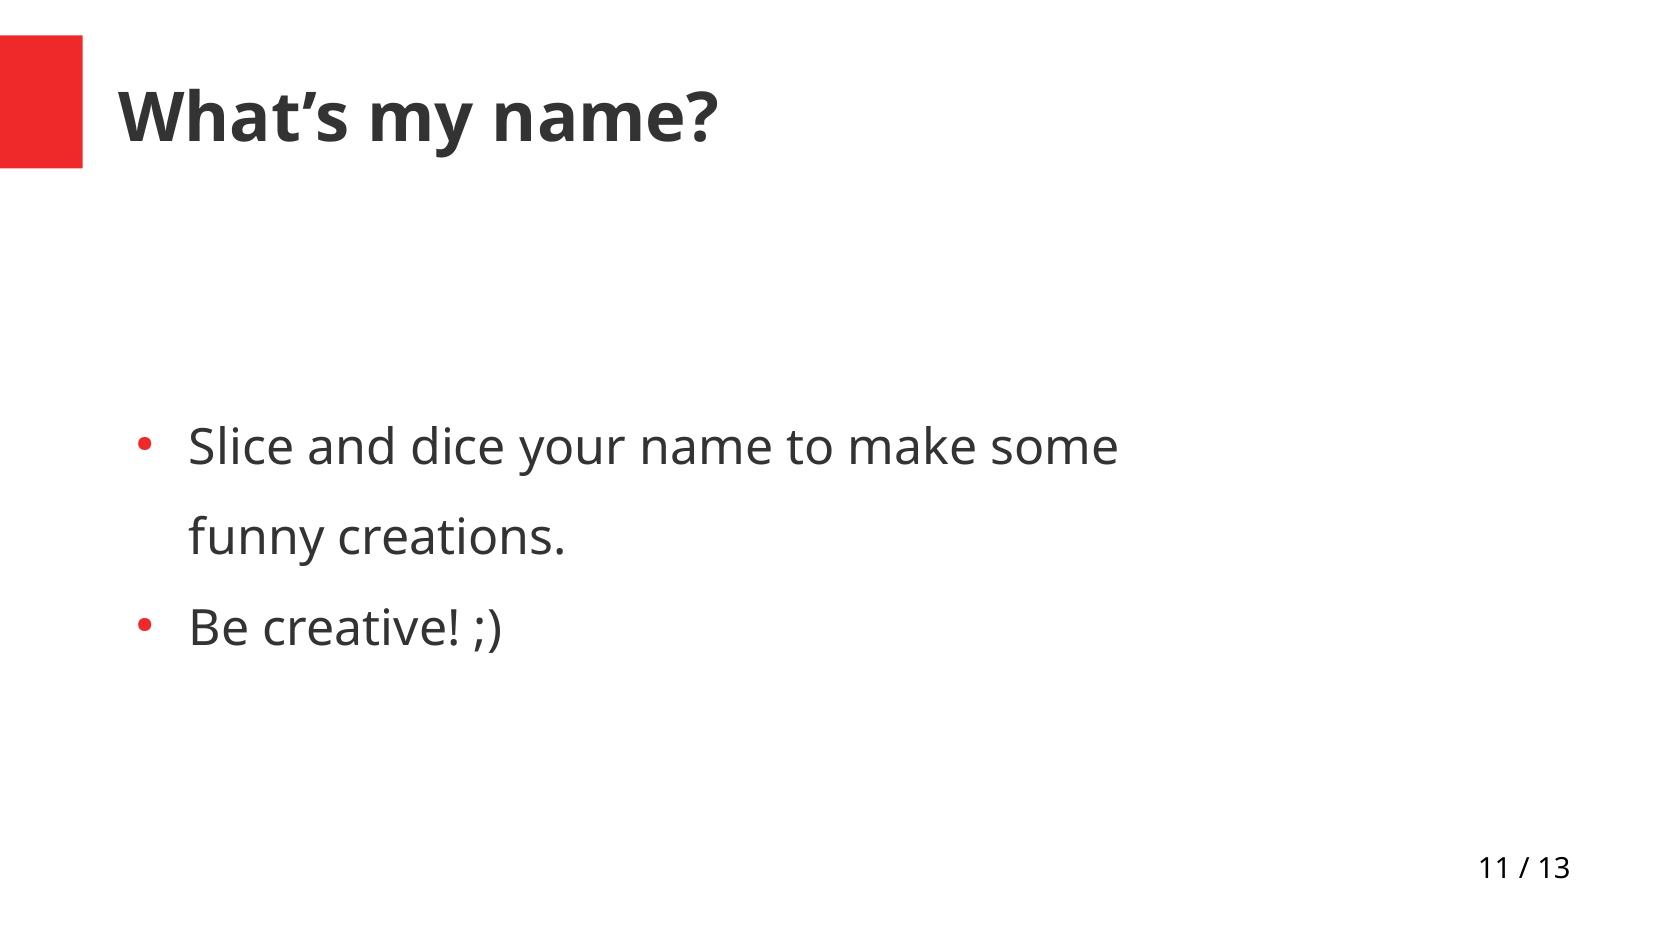

# What’s my name?
Slice and dice your name to make some
funny creations.
Be creative! ;)
11